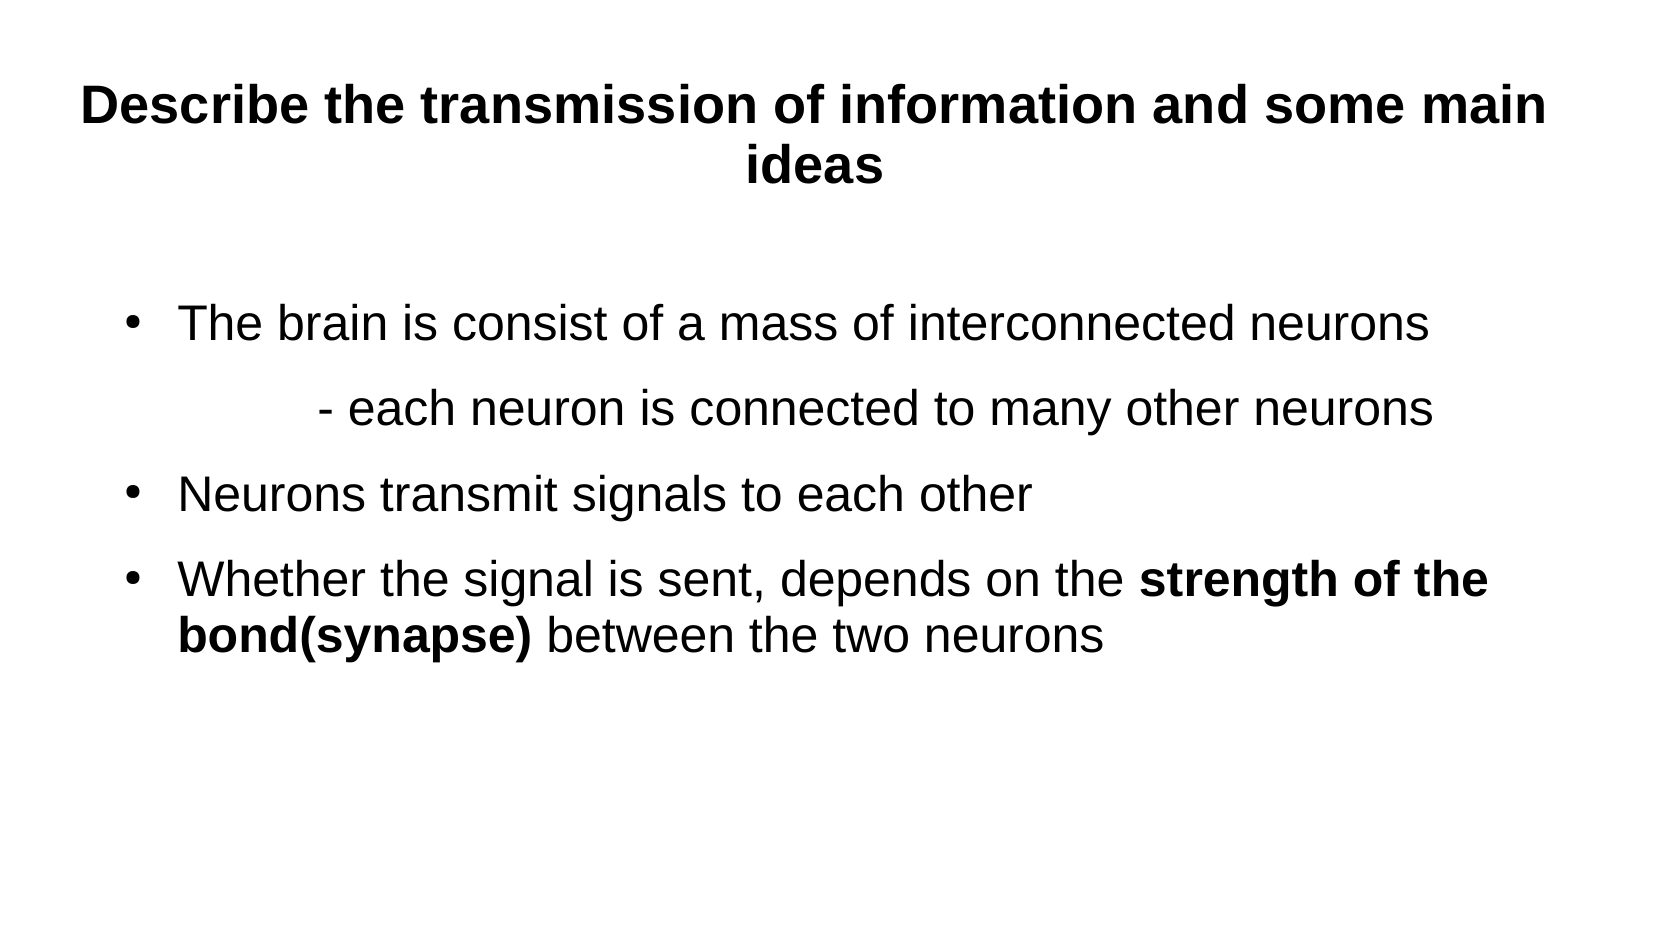

# Describe the transmission of information and some main ideas
The brain is consist of a mass of interconnected neurons
 - each neuron is connected to many other neurons
Neurons transmit signals to each other
Whether the signal is sent, depends on the strength of the bond(synapse) between the two neurons